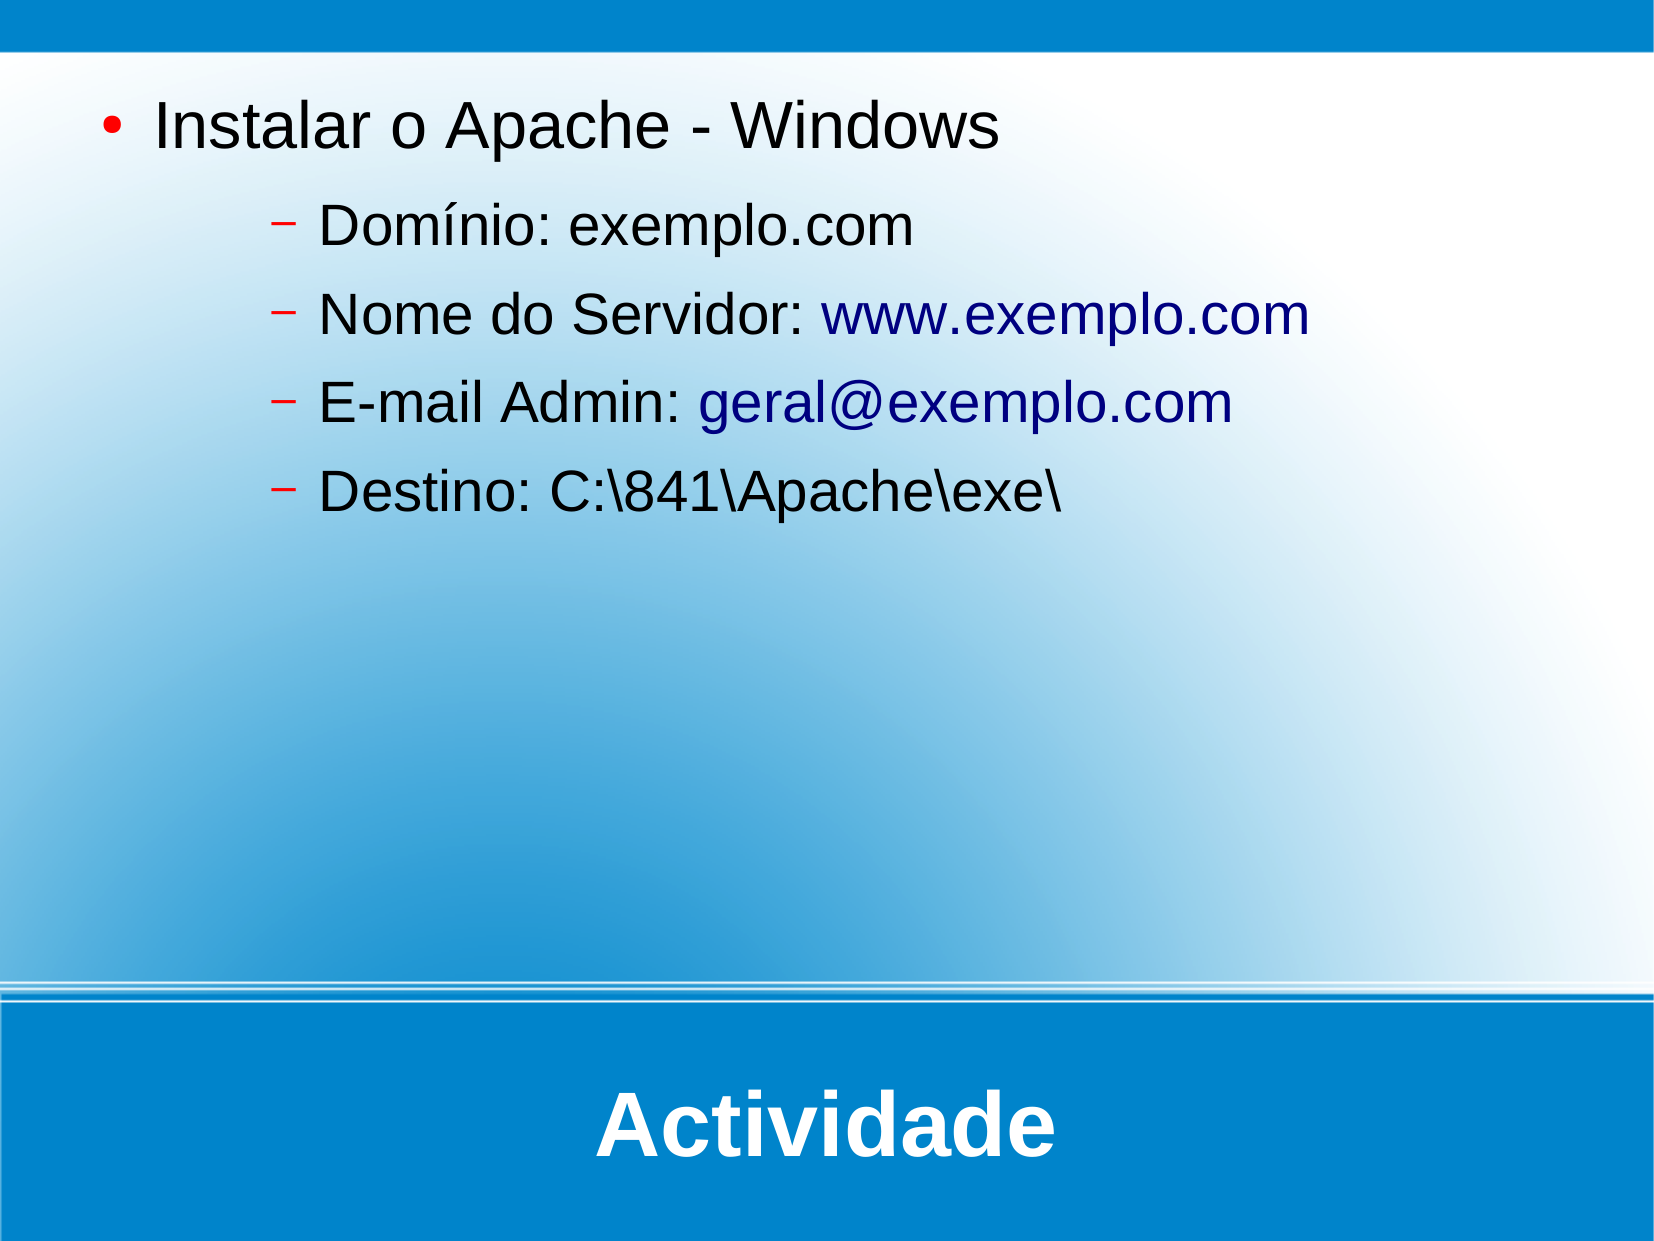

Instalar o Apache - Windows
Domínio: exemplo.com
Nome do Servidor: www.exemplo.com
E-mail Admin: geral@exemplo.com
Destino: C:\841\Apache\exe\
# Actividade